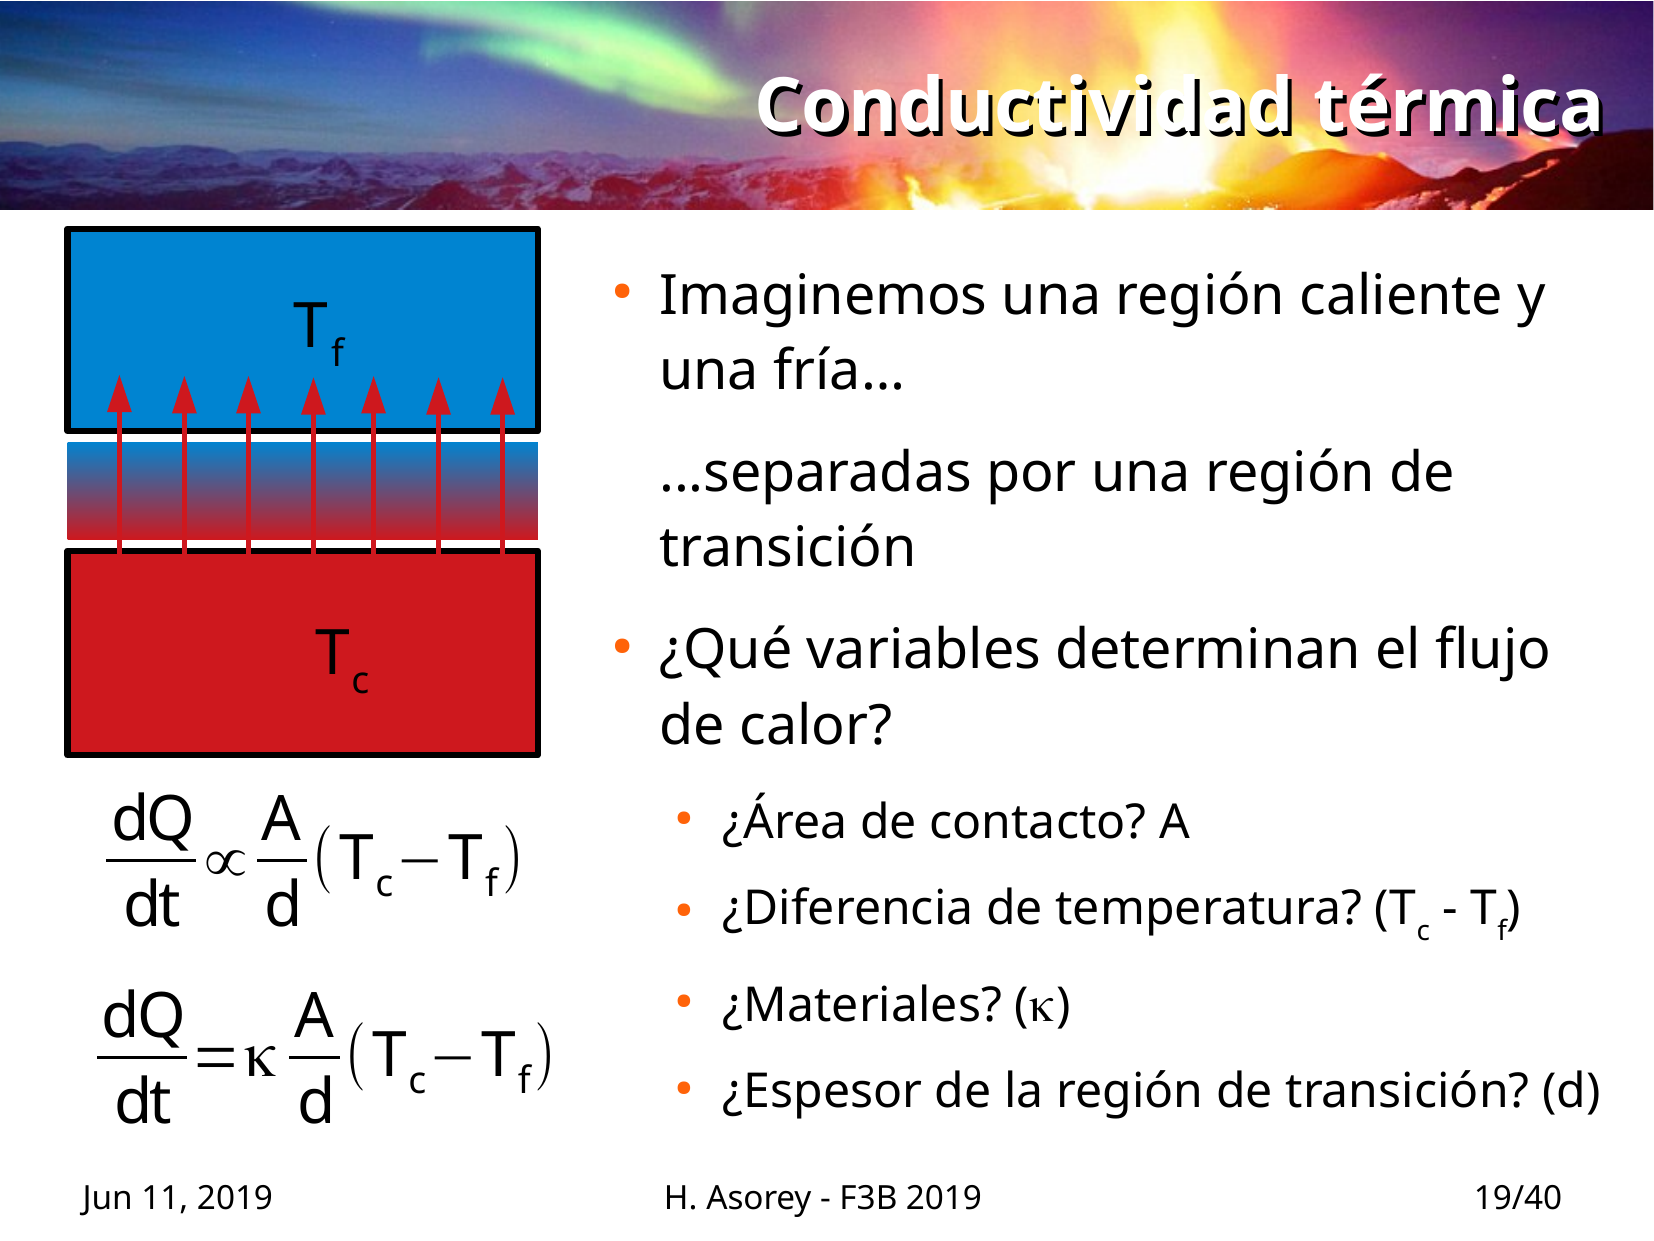

Conductividad térmica
# Imaginemos una región caliente y una fría…
...separadas por una región de transición
¿Qué variables determinan el flujo de calor?
¿Área de contacto? A
¿Diferencia de temperatura? (Tc - Tf)
¿Materiales? (k)
¿Espesor de la región de transición? (d)
Jun 11, 2019
H. Asorey - F3B 2019
19